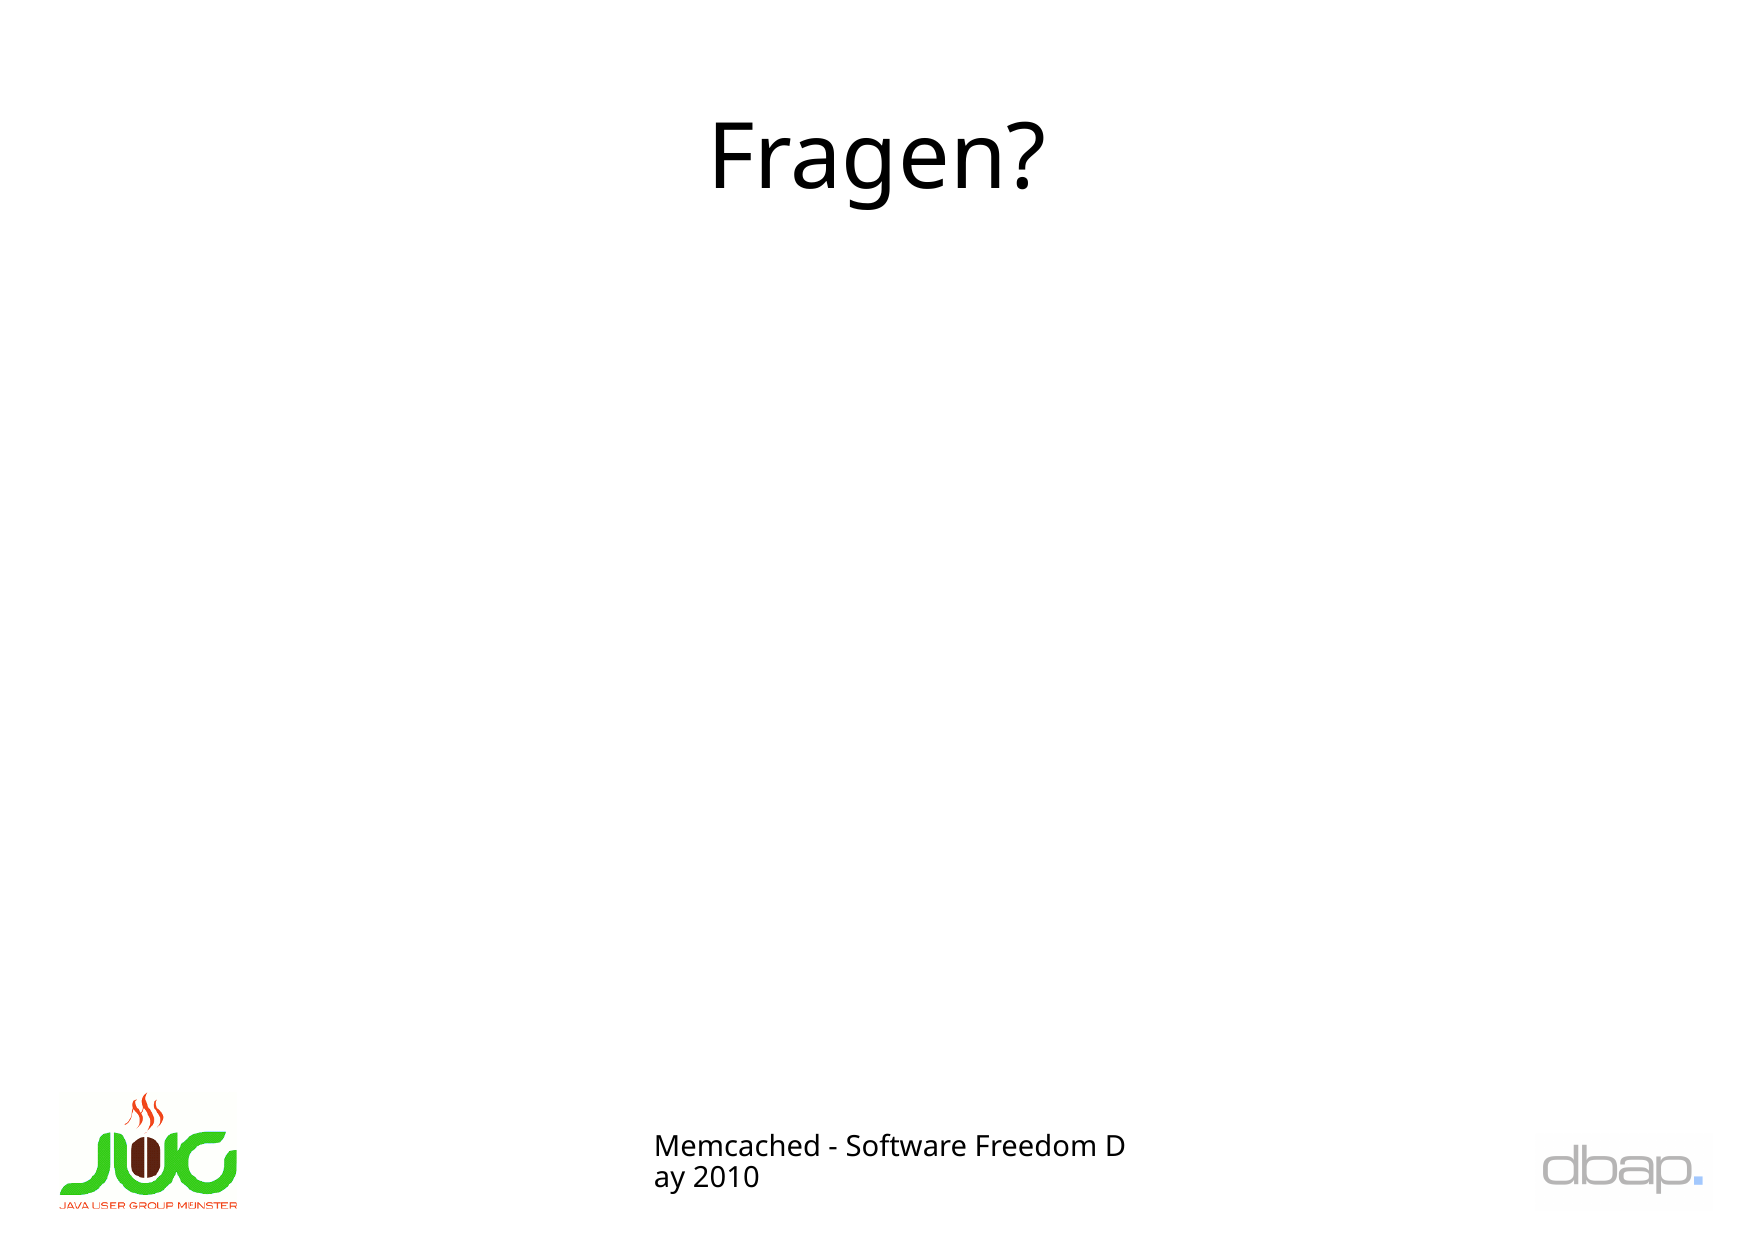

# Fragen?
Memcached - Software Freedom Day 2010